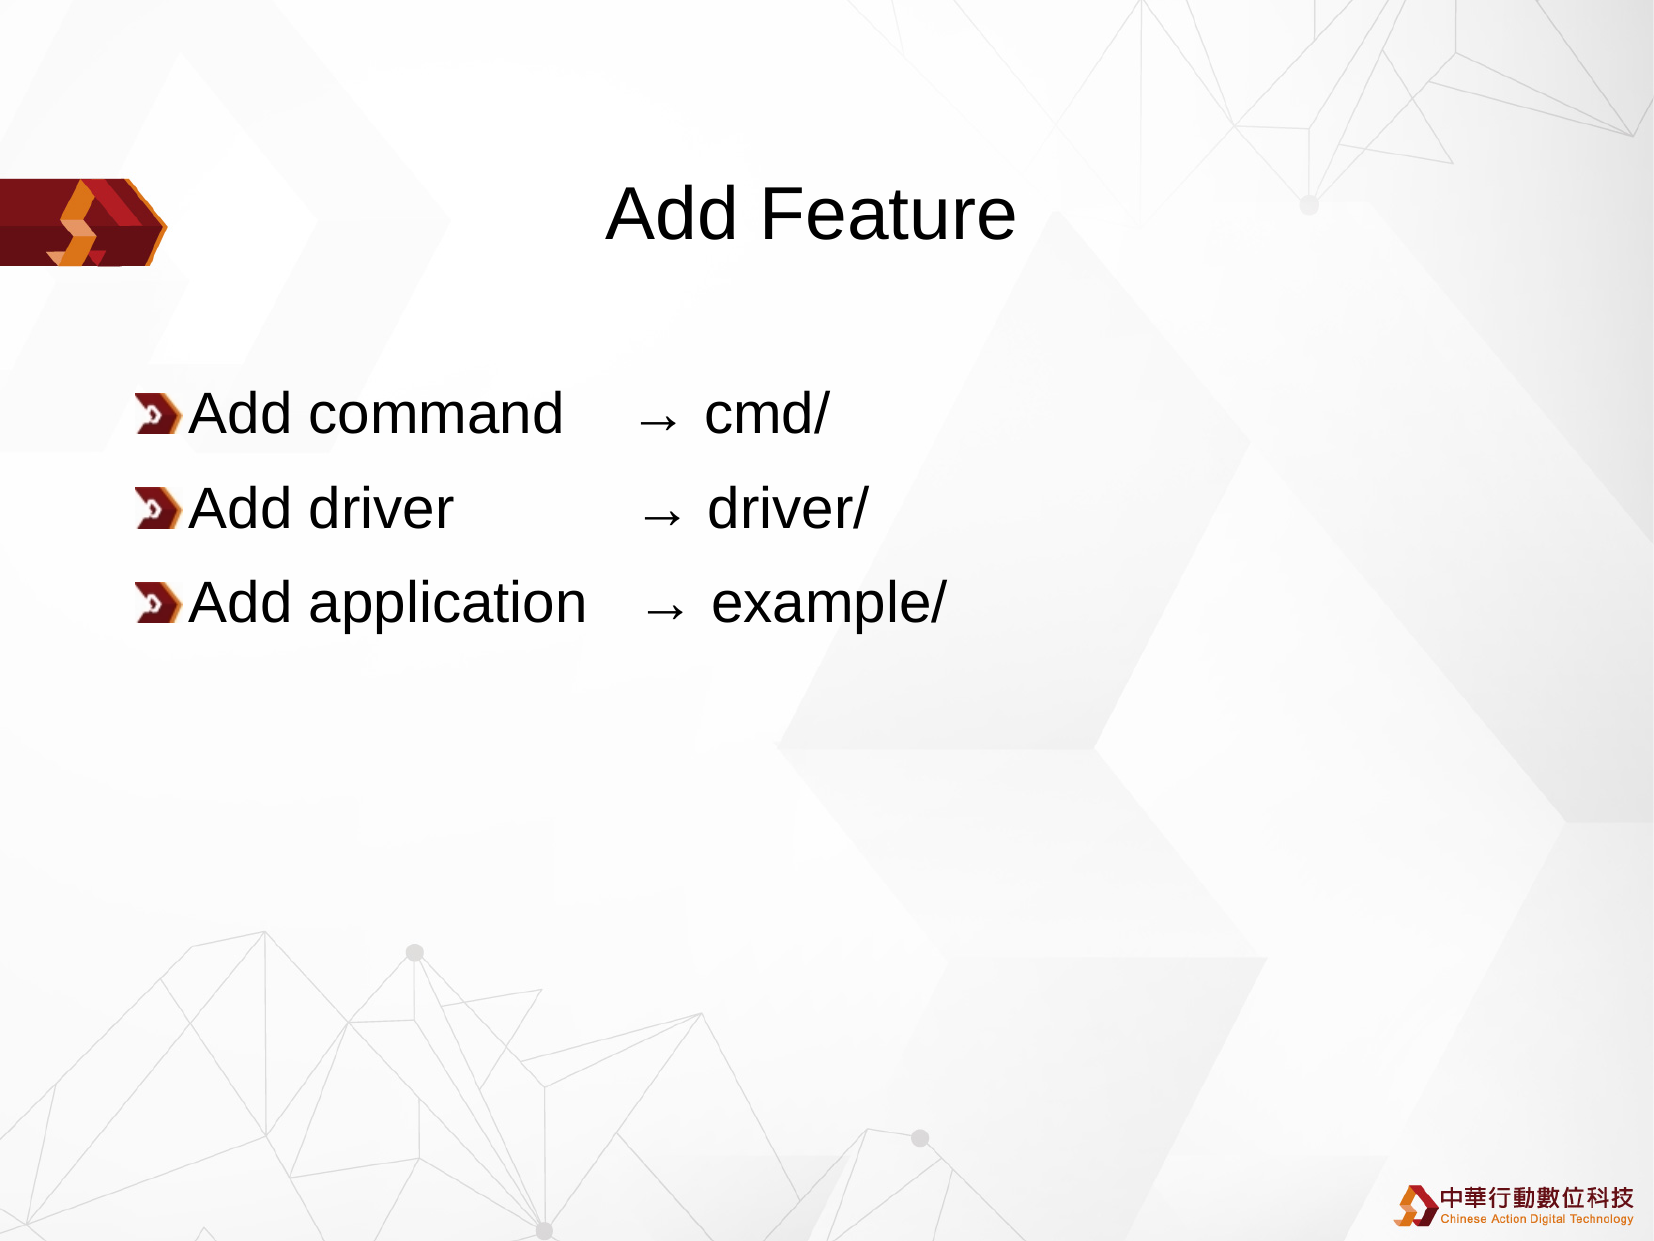

# Add Feature
Add command → cmd/
Add driver → driver/
Add application → example/